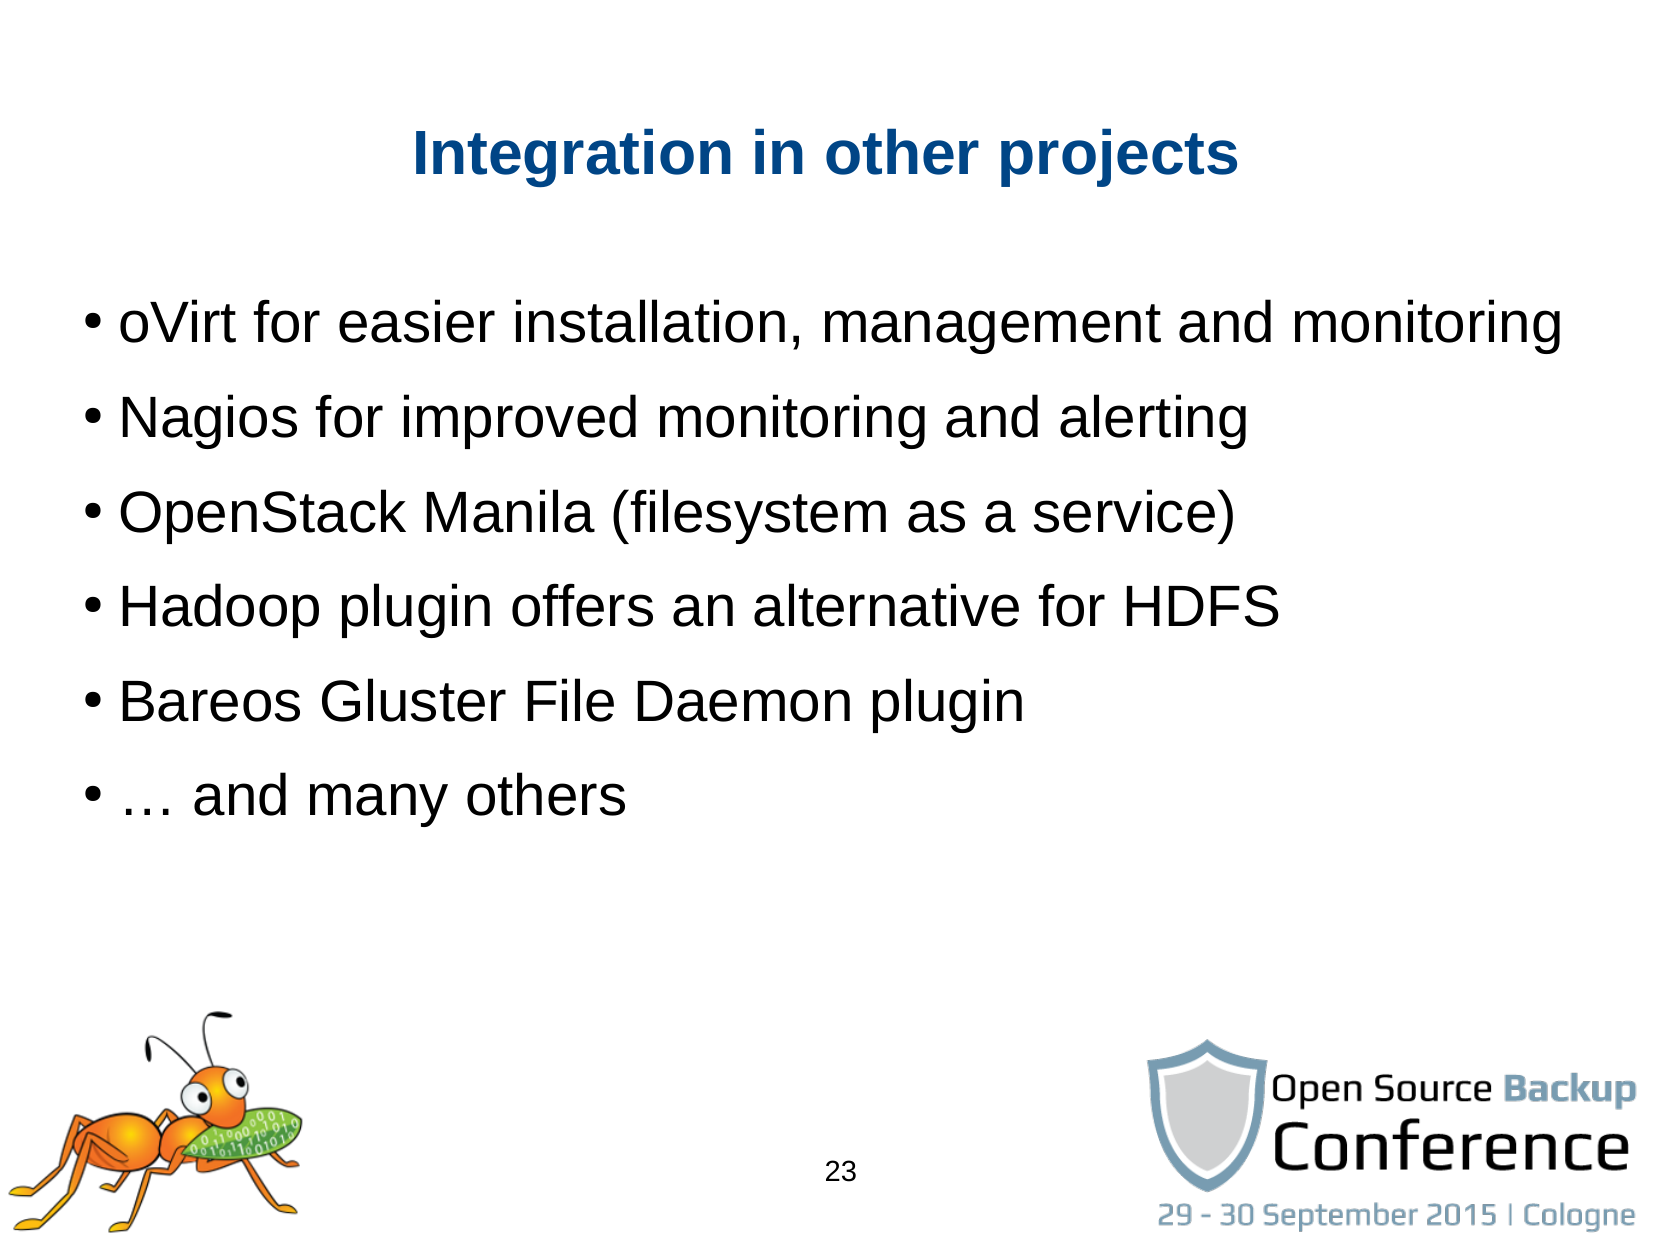

# Integration in other projects
oVirt for easier installation, management and monitoring
Nagios for improved monitoring and alerting
OpenStack Manila (filesystem as a service)
Hadoop plugin offers an alternative for HDFS
Bareos Gluster File Daemon plugin
… and many others
23